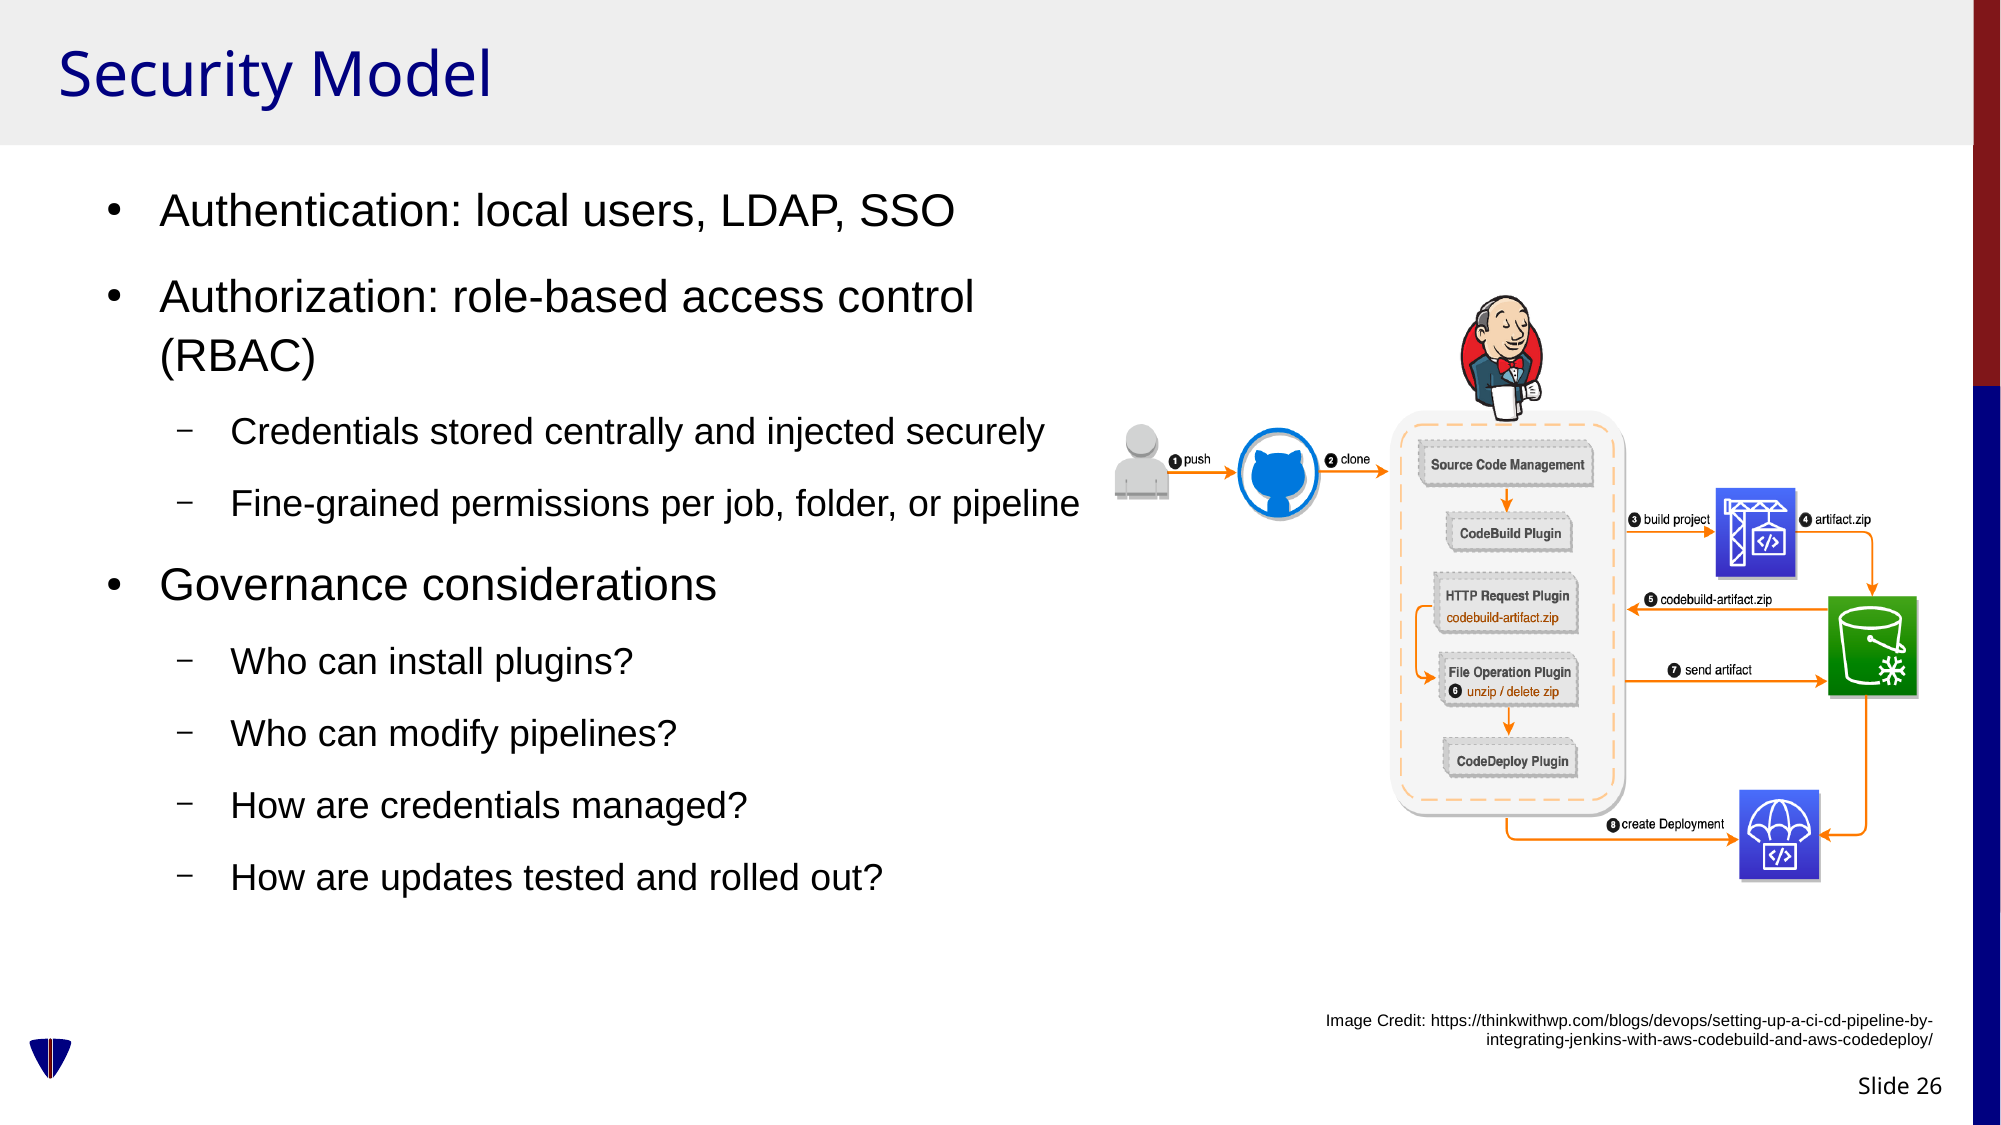

# Security Model
Authentication: local users, LDAP, SSO
Authorization: role-based access control (RBAC)
Credentials stored centrally and injected securely
Fine-grained permissions per job, folder, or pipeline
Governance considerations
Who can install plugins?
Who can modify pipelines?
How are credentials managed?
How are updates tested and rolled out?
Image Credit: https://thinkwithwp.com/blogs/devops/setting-up-a-ci-cd-pipeline-by-integrating-jenkins-with-aws-codebuild-and-aws-codedeploy/